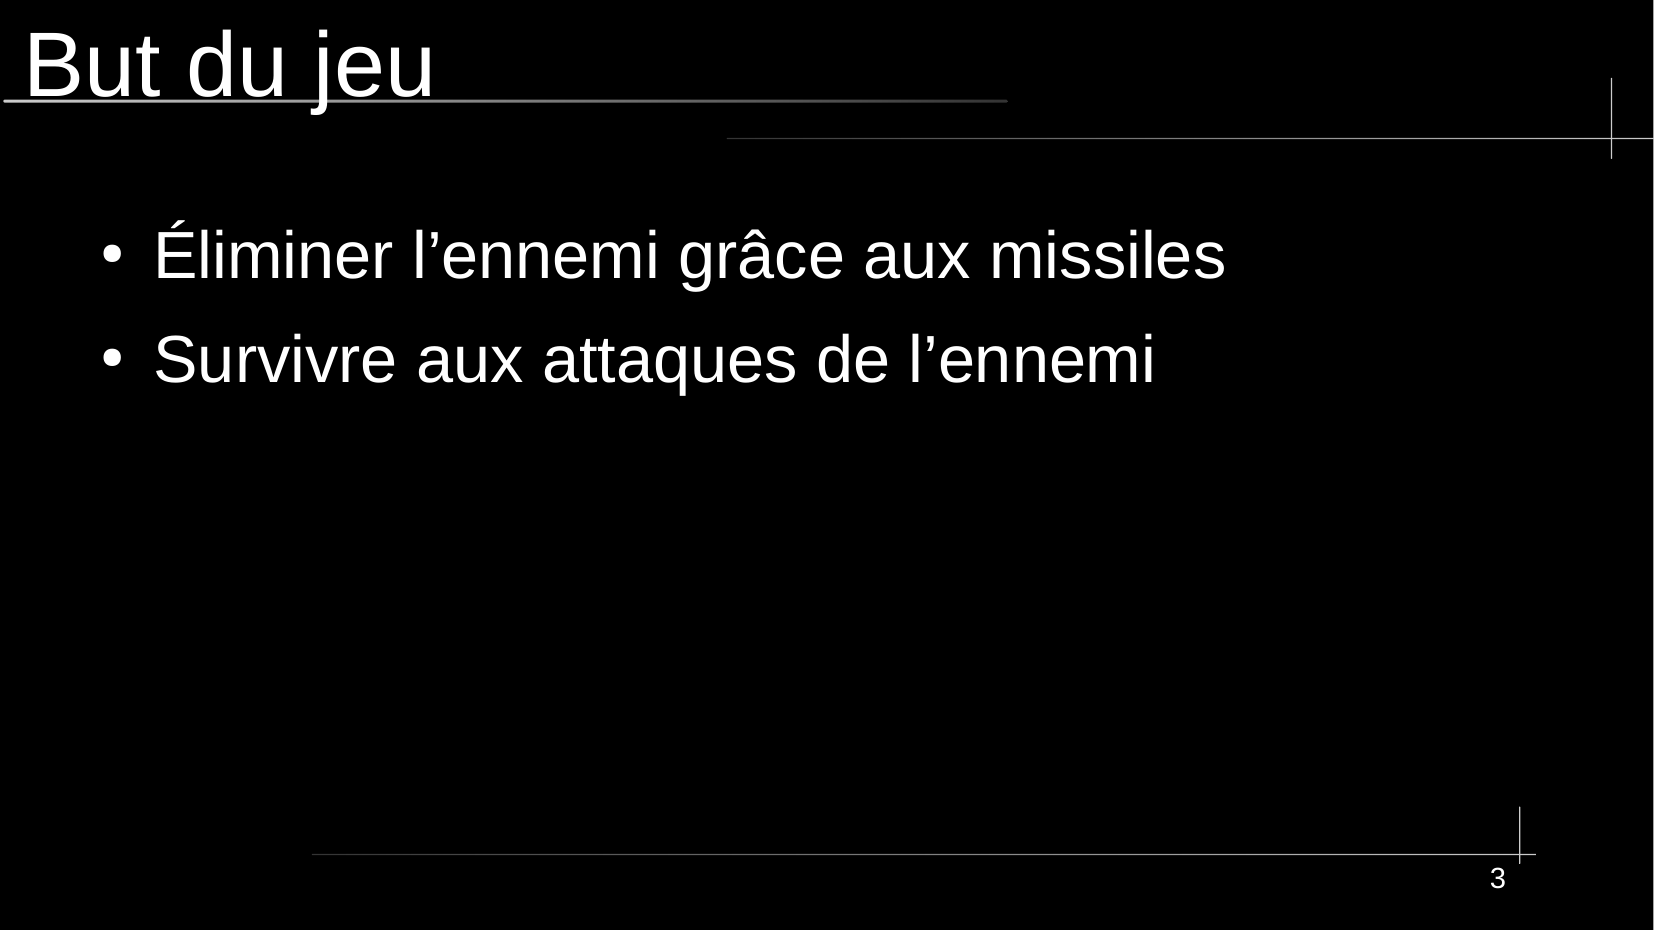

# But du jeu
Éliminer l’ennemi grâce aux missiles
Survivre aux attaques de l’ennemi
3